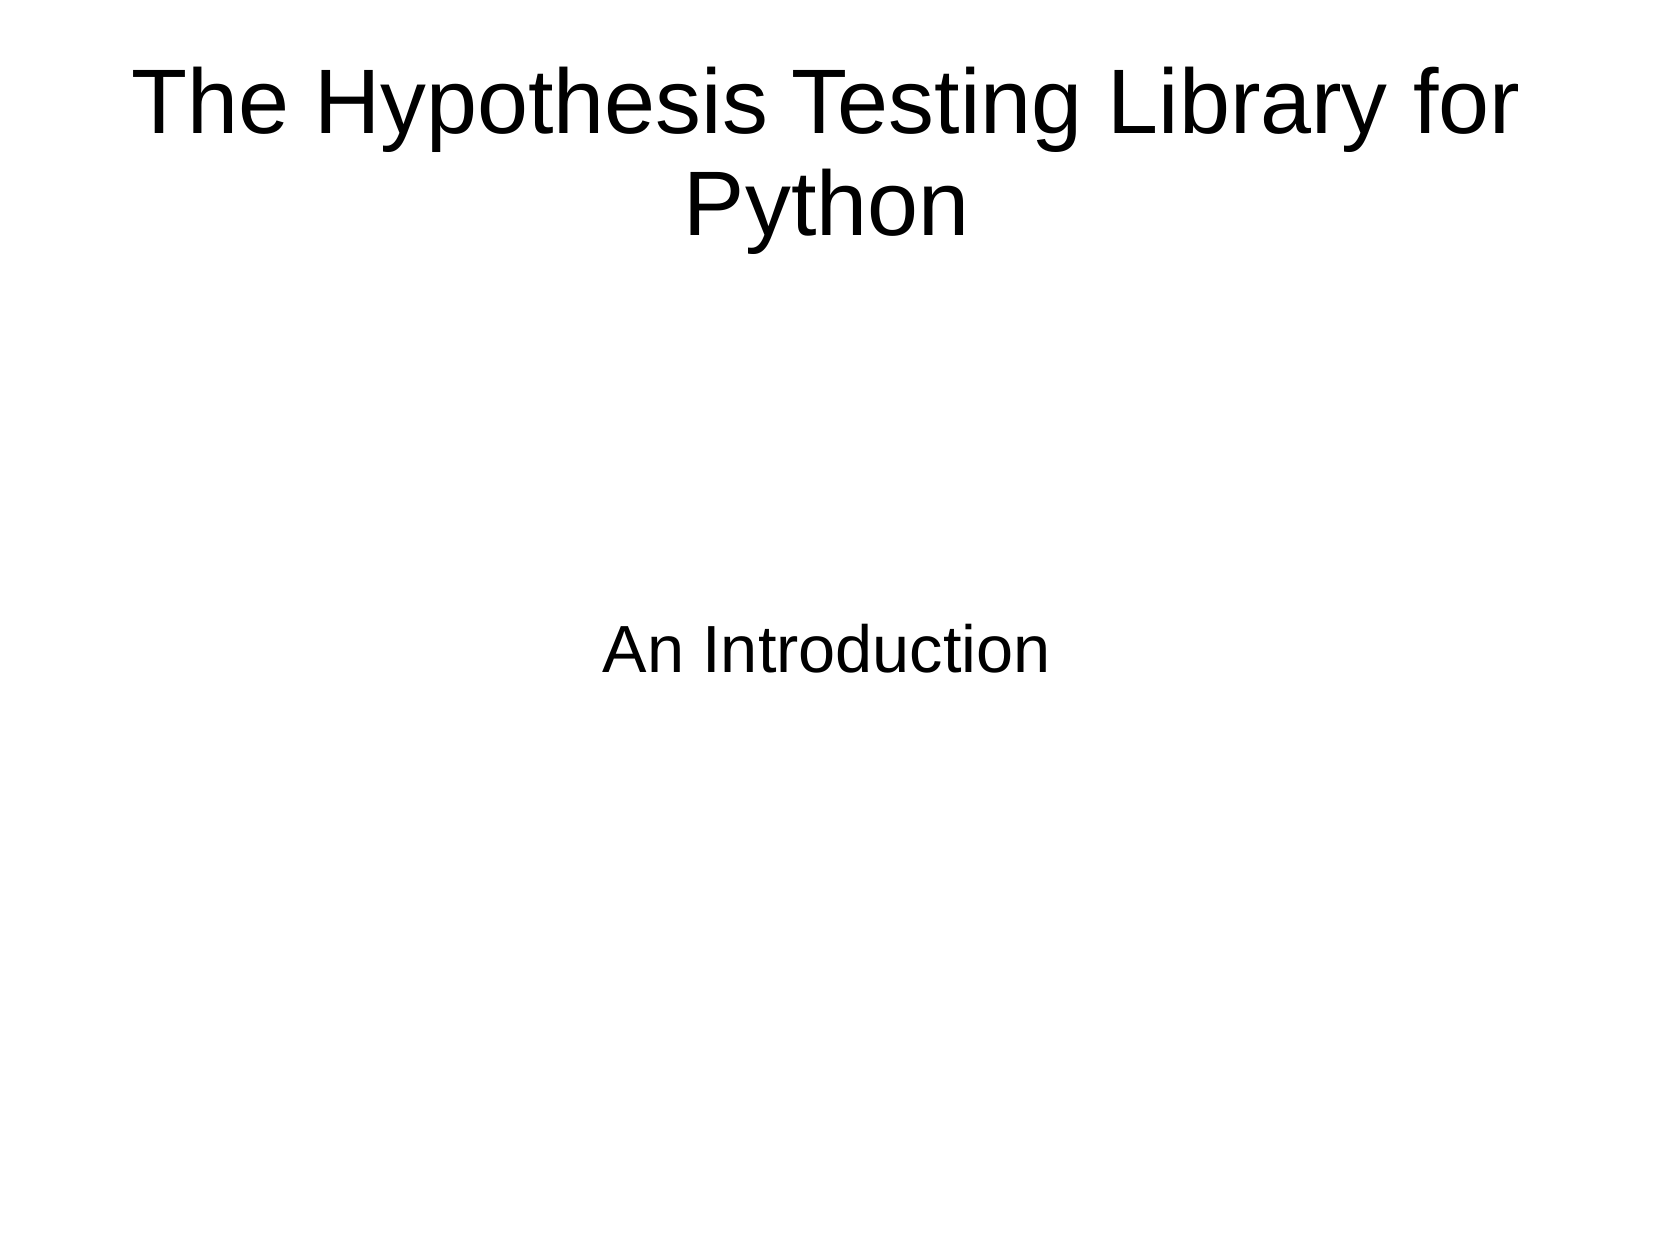

# The Hypothesis Testing Library for Python
An Introduction